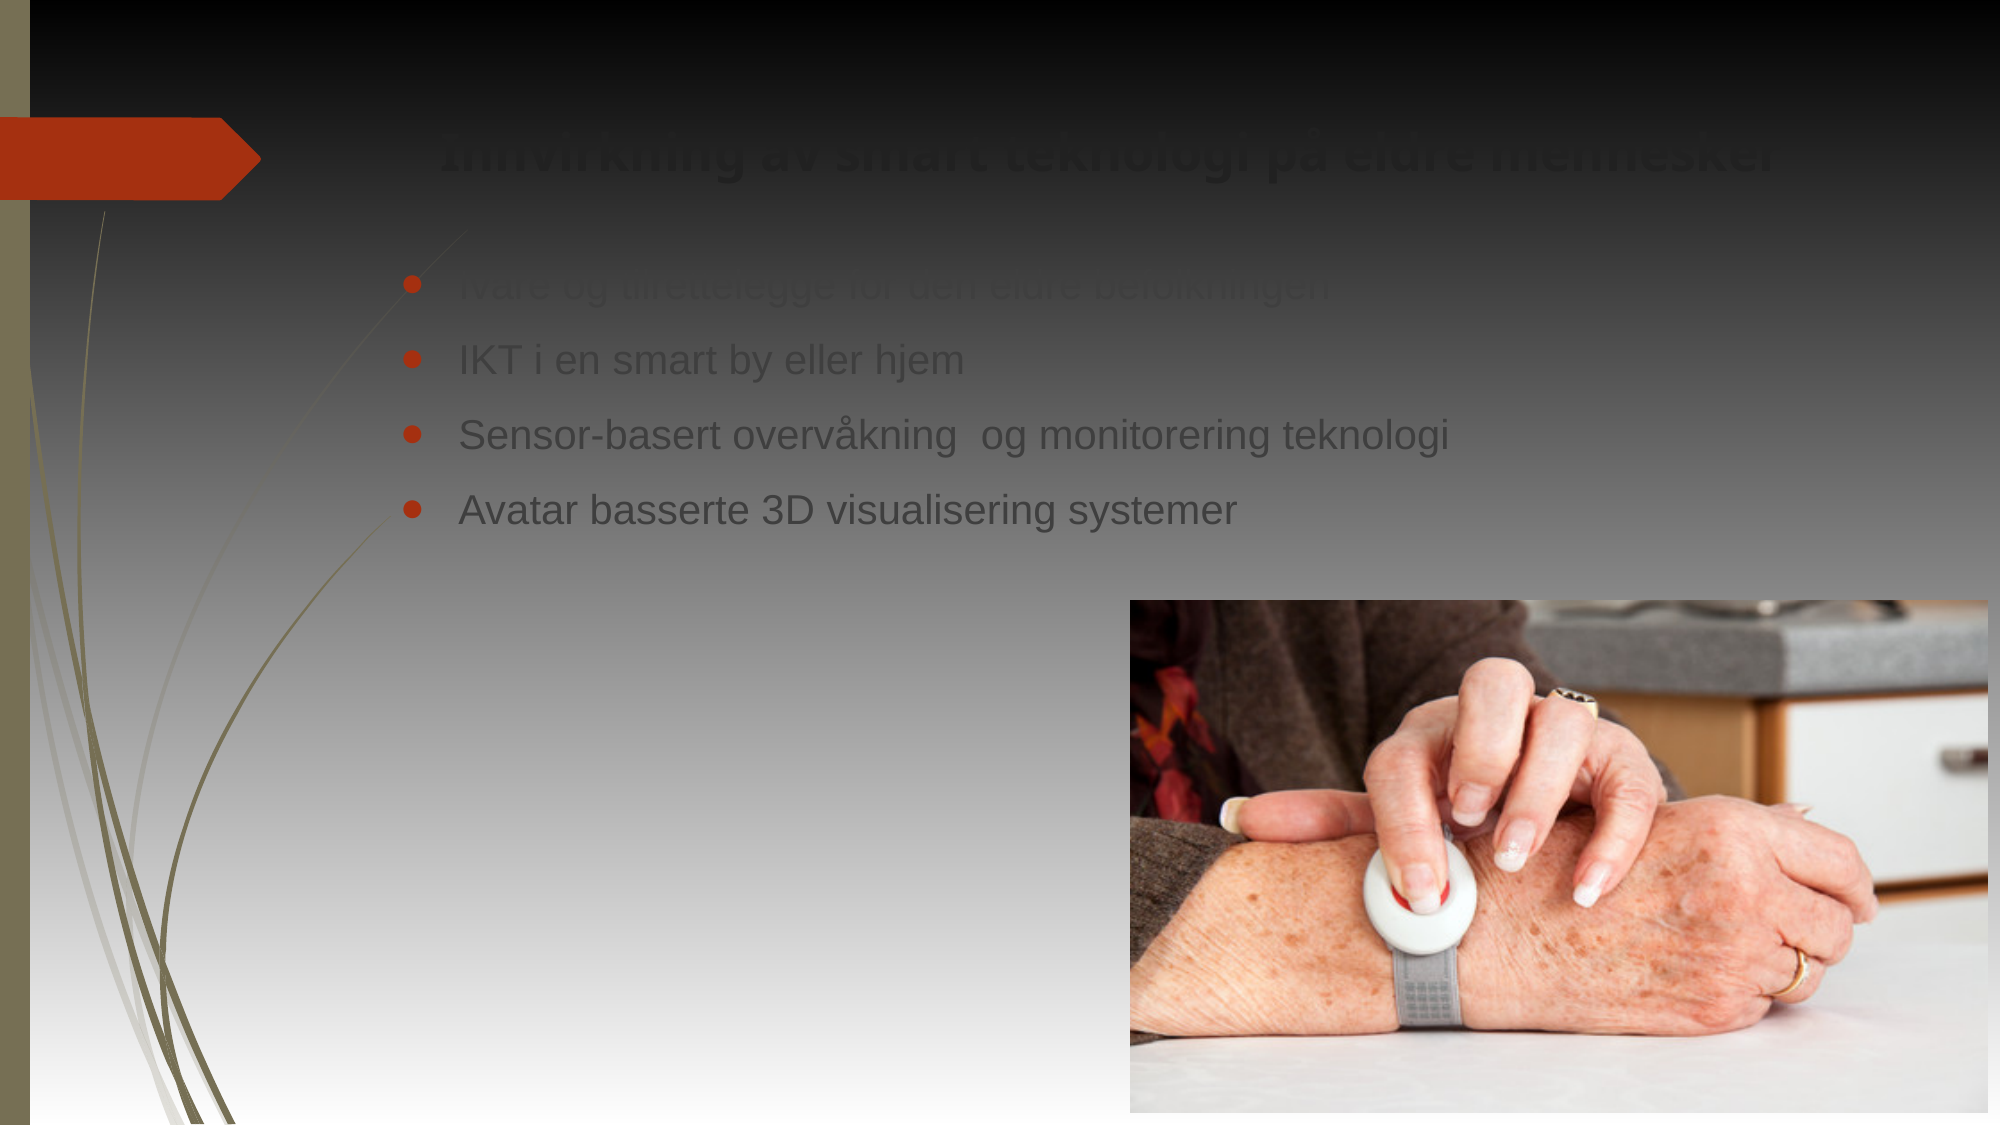

# Innvirkning av smart teknologi på eldre mennesker
Ivare og tilrettelegge for den eldre befolkningen
IKT i en smart by eller hjem
Sensor-basert overvåkning og monitorering teknologi
Avatar basserte 3D visualisering systemer